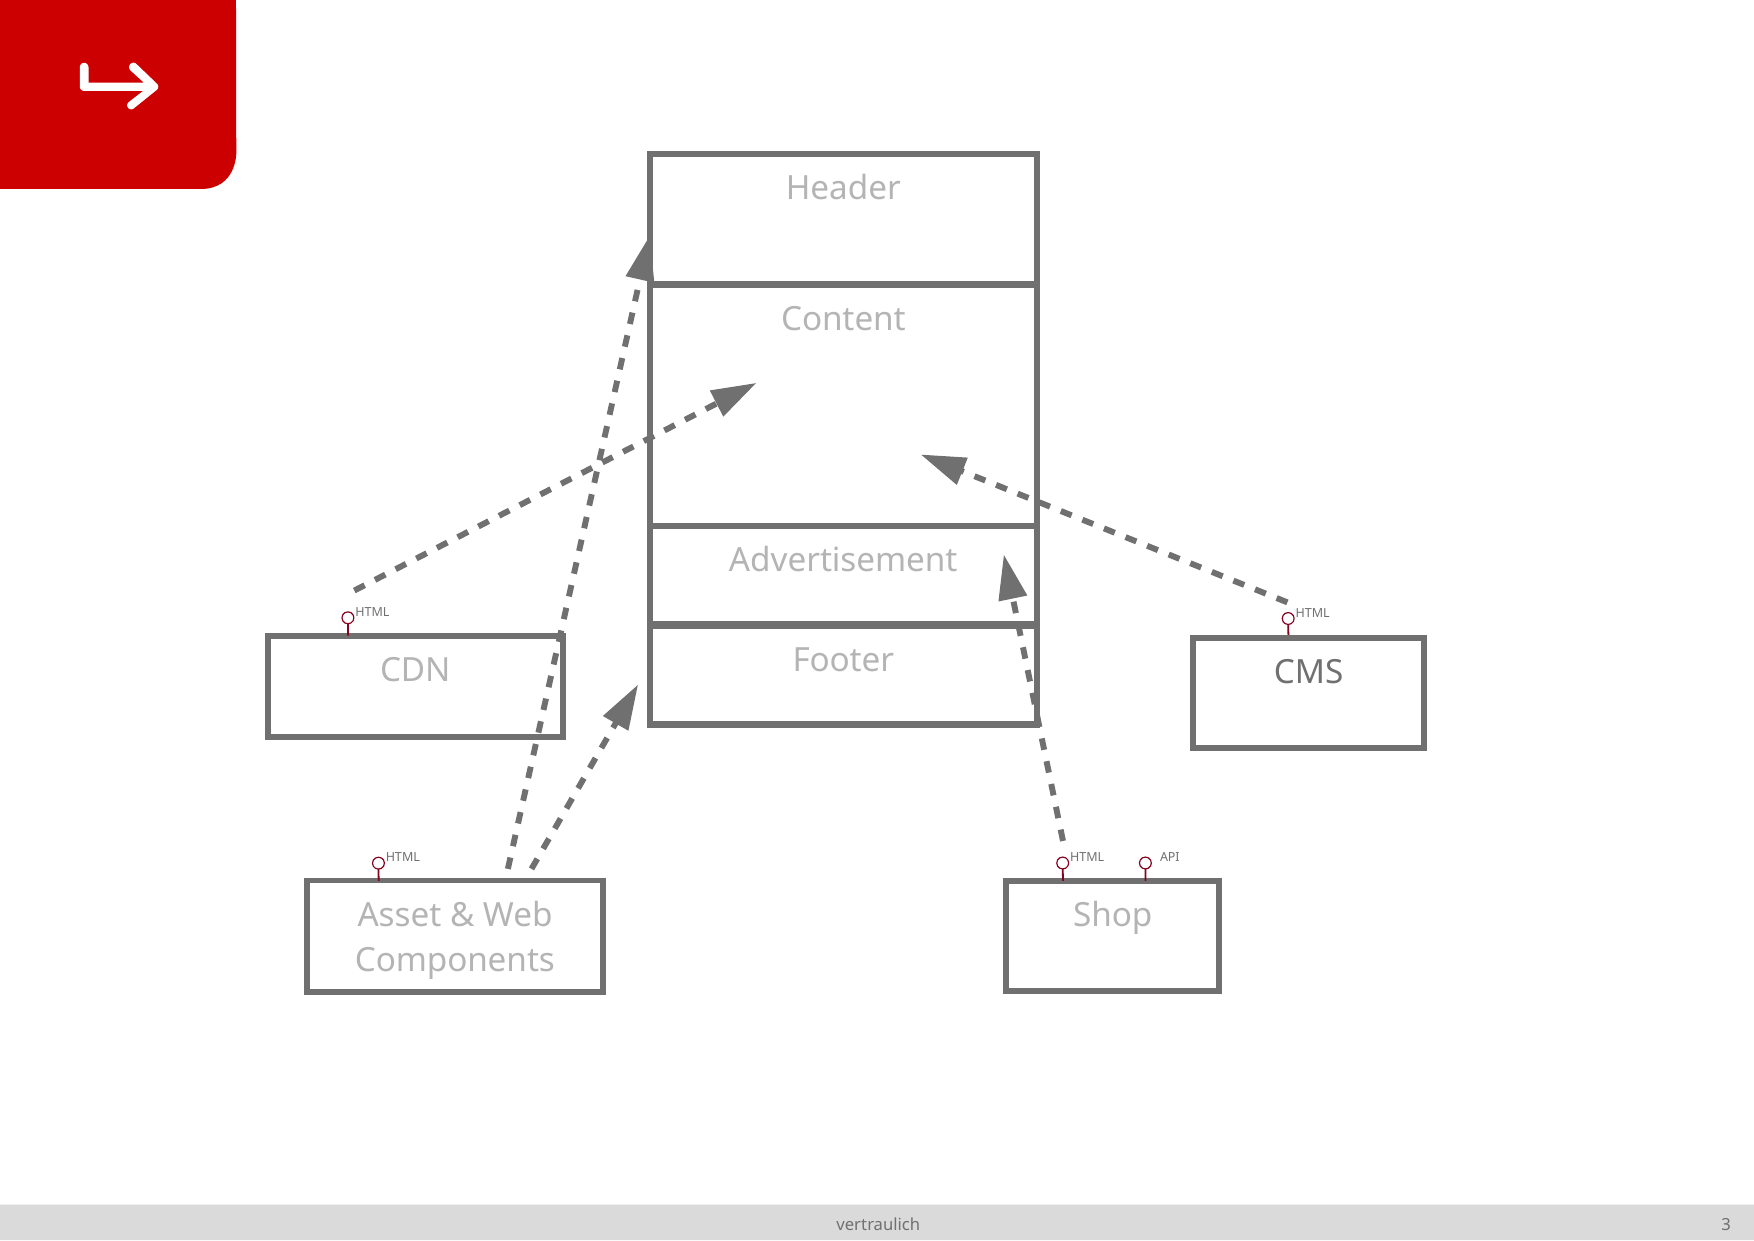

Header
Content
Advertisement
HTML
HTML
Footer
CDN
CMS
HTML
API
HTML
Asset & Web
Components
Shop
3